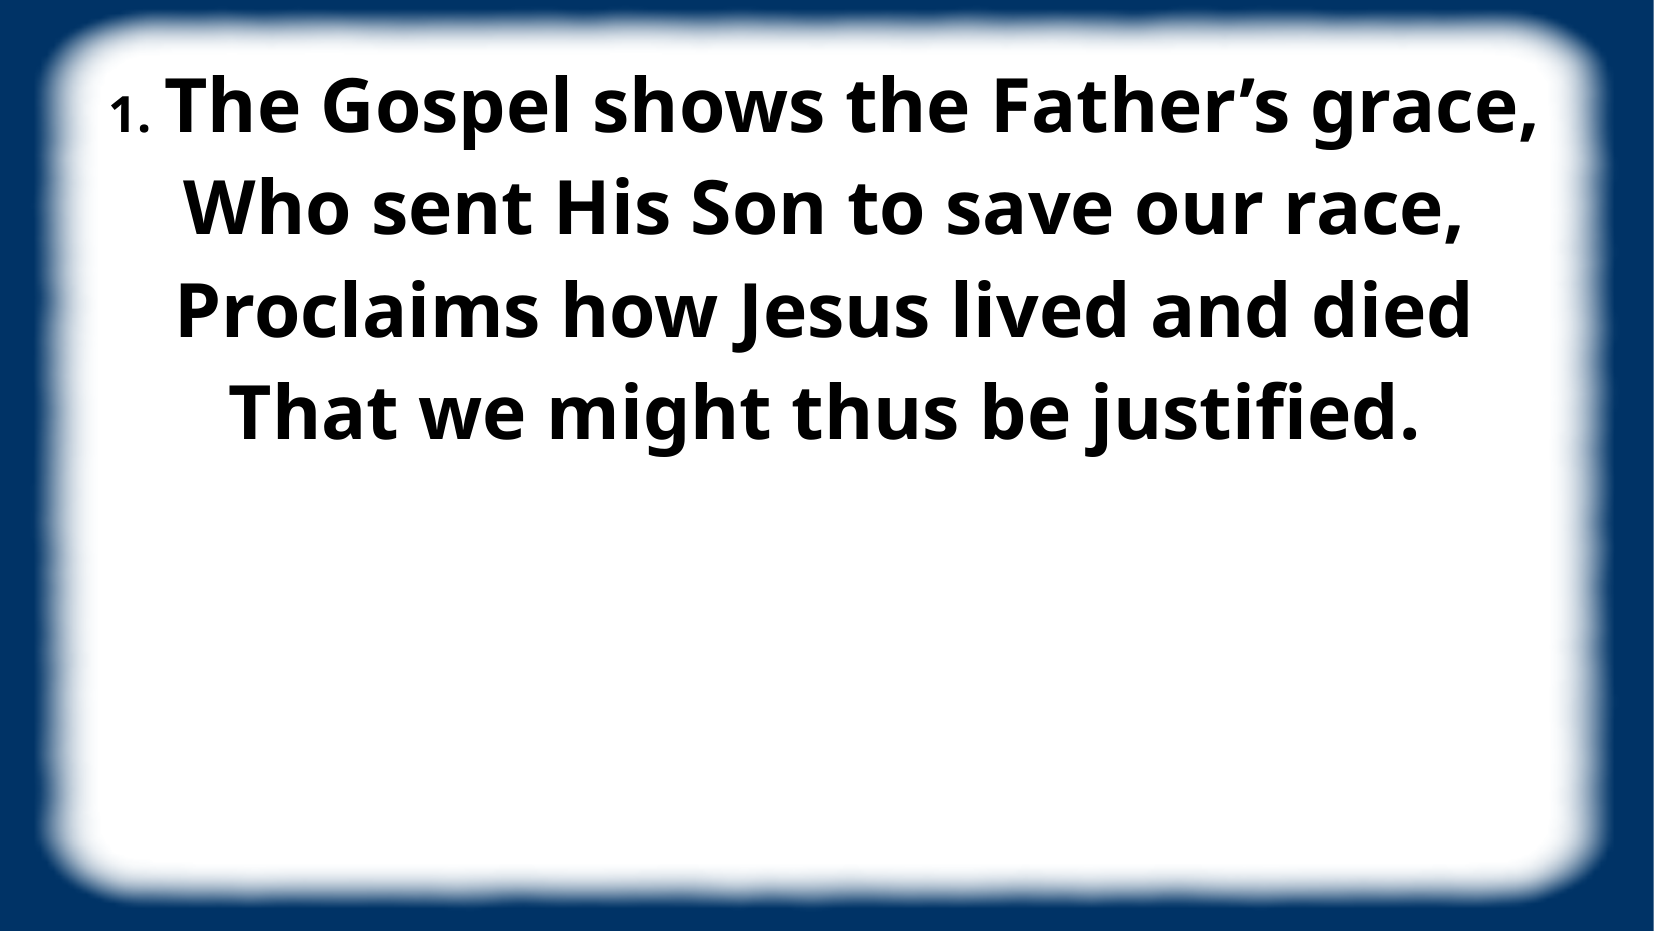

1. 	The Gospel shows the Father’s grace,
Who sent His Son to save our race,
Proclaims how Jesus lived and died
That we might thus be justified.